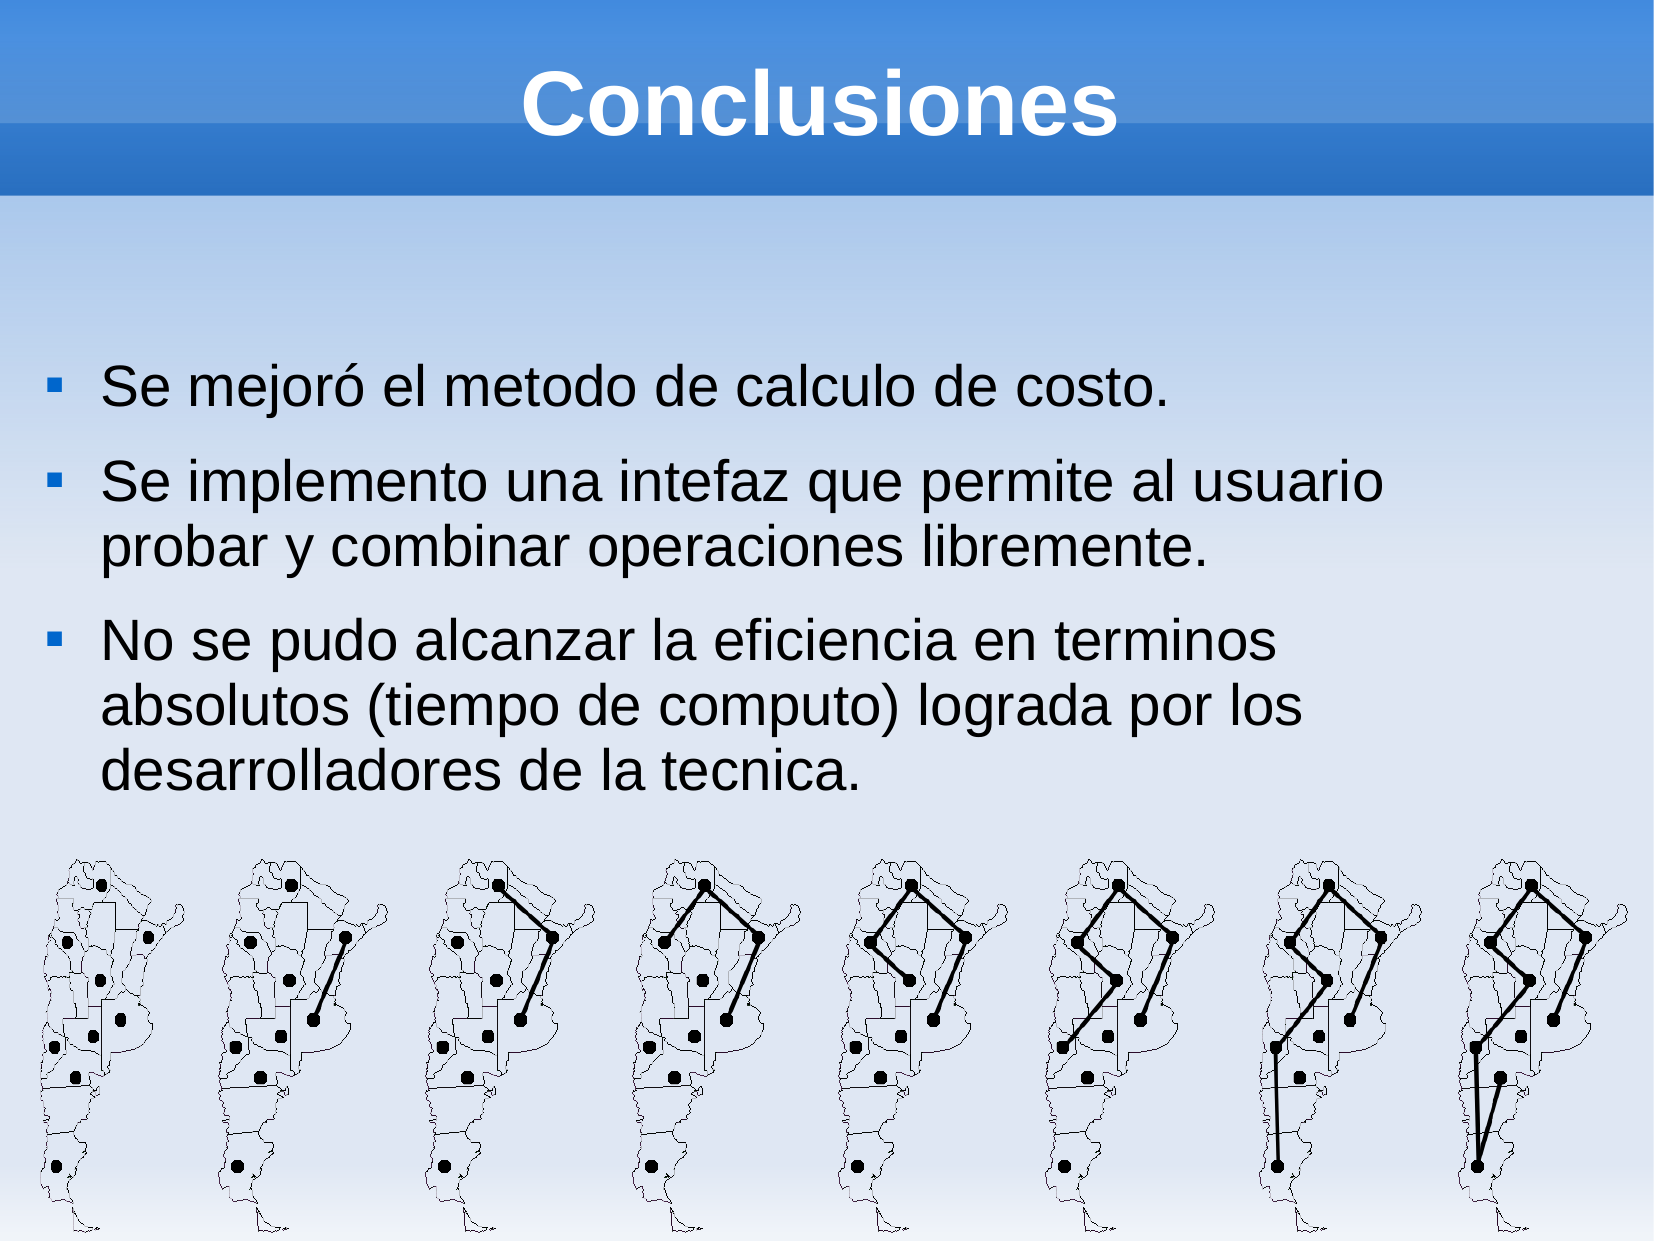

# Conclusiones
Se mejoró el metodo de calculo de costo.
Se implemento una intefaz que permite al usuario probar y combinar operaciones libremente.
No se pudo alcanzar la eficiencia en terminos absolutos (tiempo de computo) lograda por los desarrolladores de la tecnica.